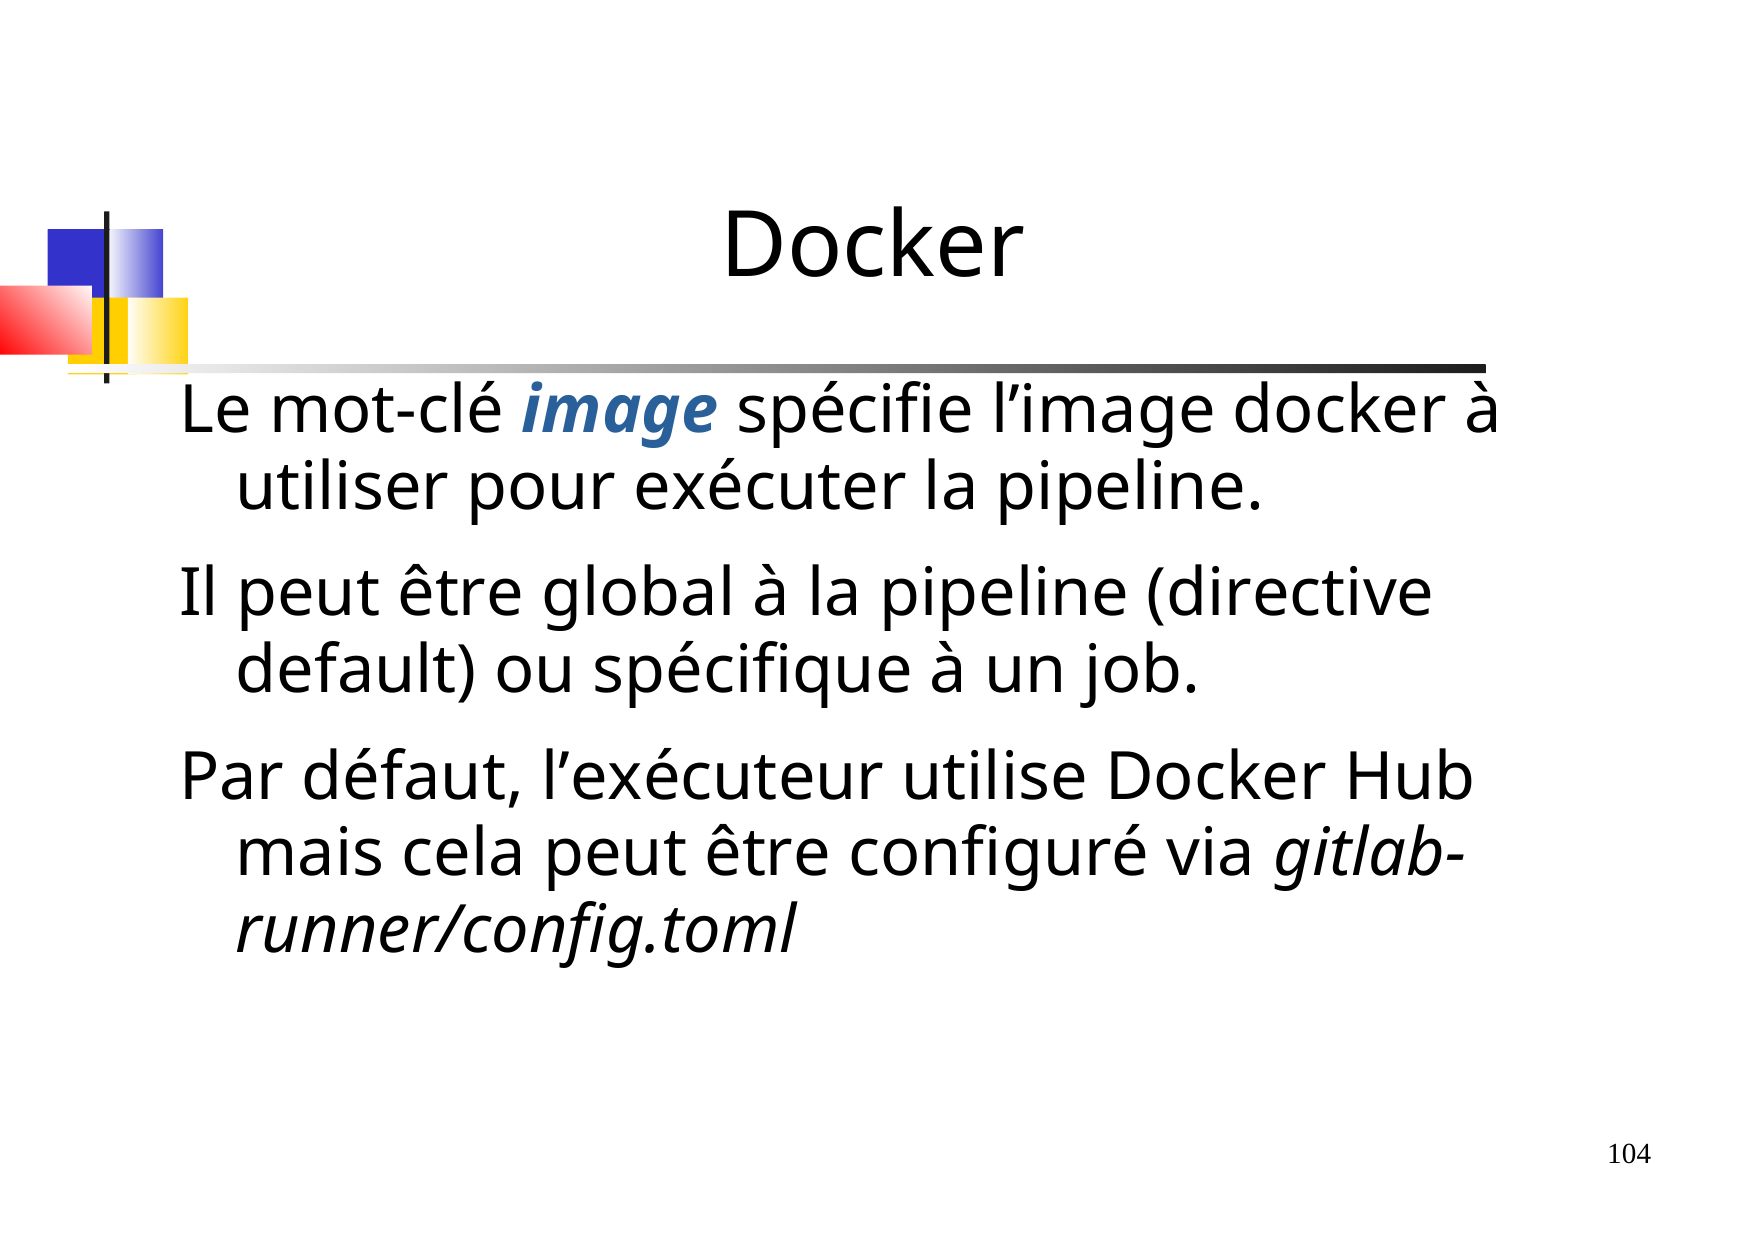

# Docker
Le mot-clé image spécifie l’image docker à utiliser pour exécuter la pipeline.
Il peut être global à la pipeline (directive default) ou spécifique à un job.
Par défaut, l’exécuteur utilise Docker Hub mais cela peut être configuré via gitlab-runner/config.toml